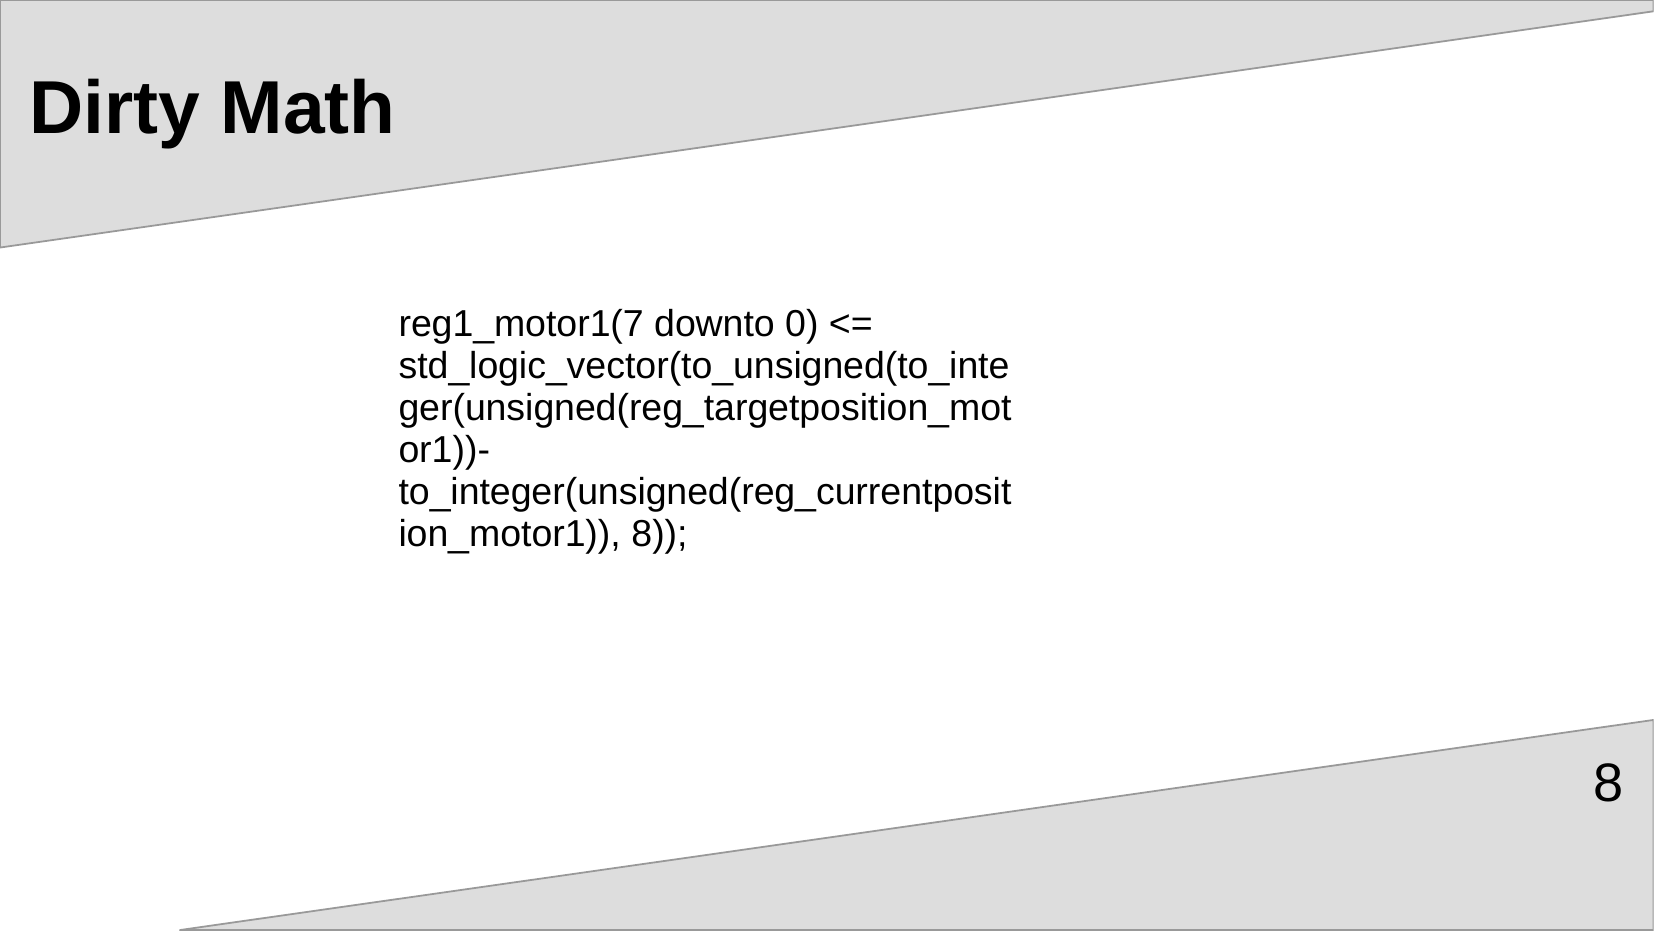

# Dirty Math
reg1_motor1(7 downto 0) <= std_logic_vector(to_unsigned(to_integer(unsigned(reg_targetposition_motor1))-to_integer(unsigned(reg_currentposition_motor1)), 8));
8